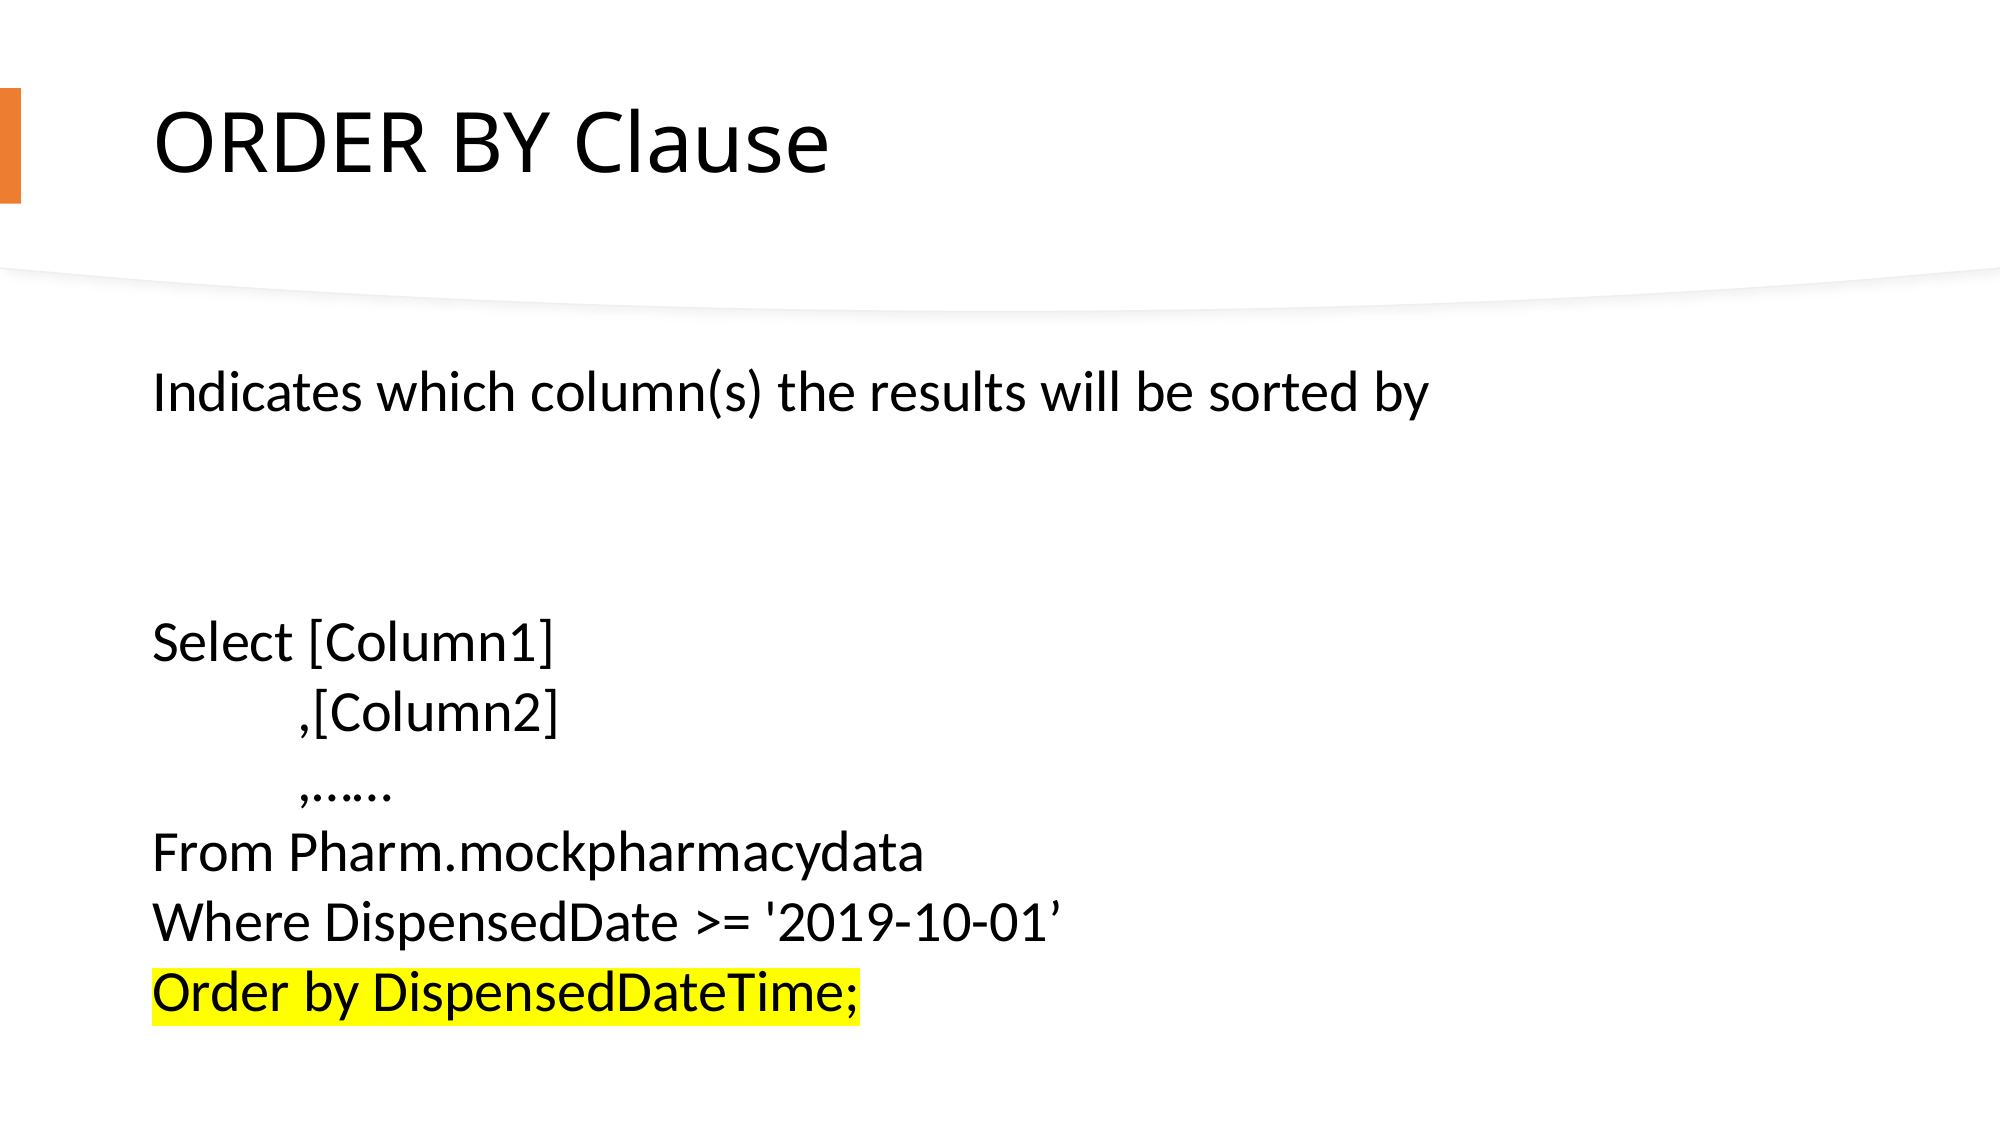

# ORDER BY Clause
Indicates which column(s) the results will be sorted by
Select [Column1]
 ,[Column2]
 ,……
From Pharm.mockpharmacydata
Where DispensedDate >= '2019-10-01’
Order by DispensedDateTime;